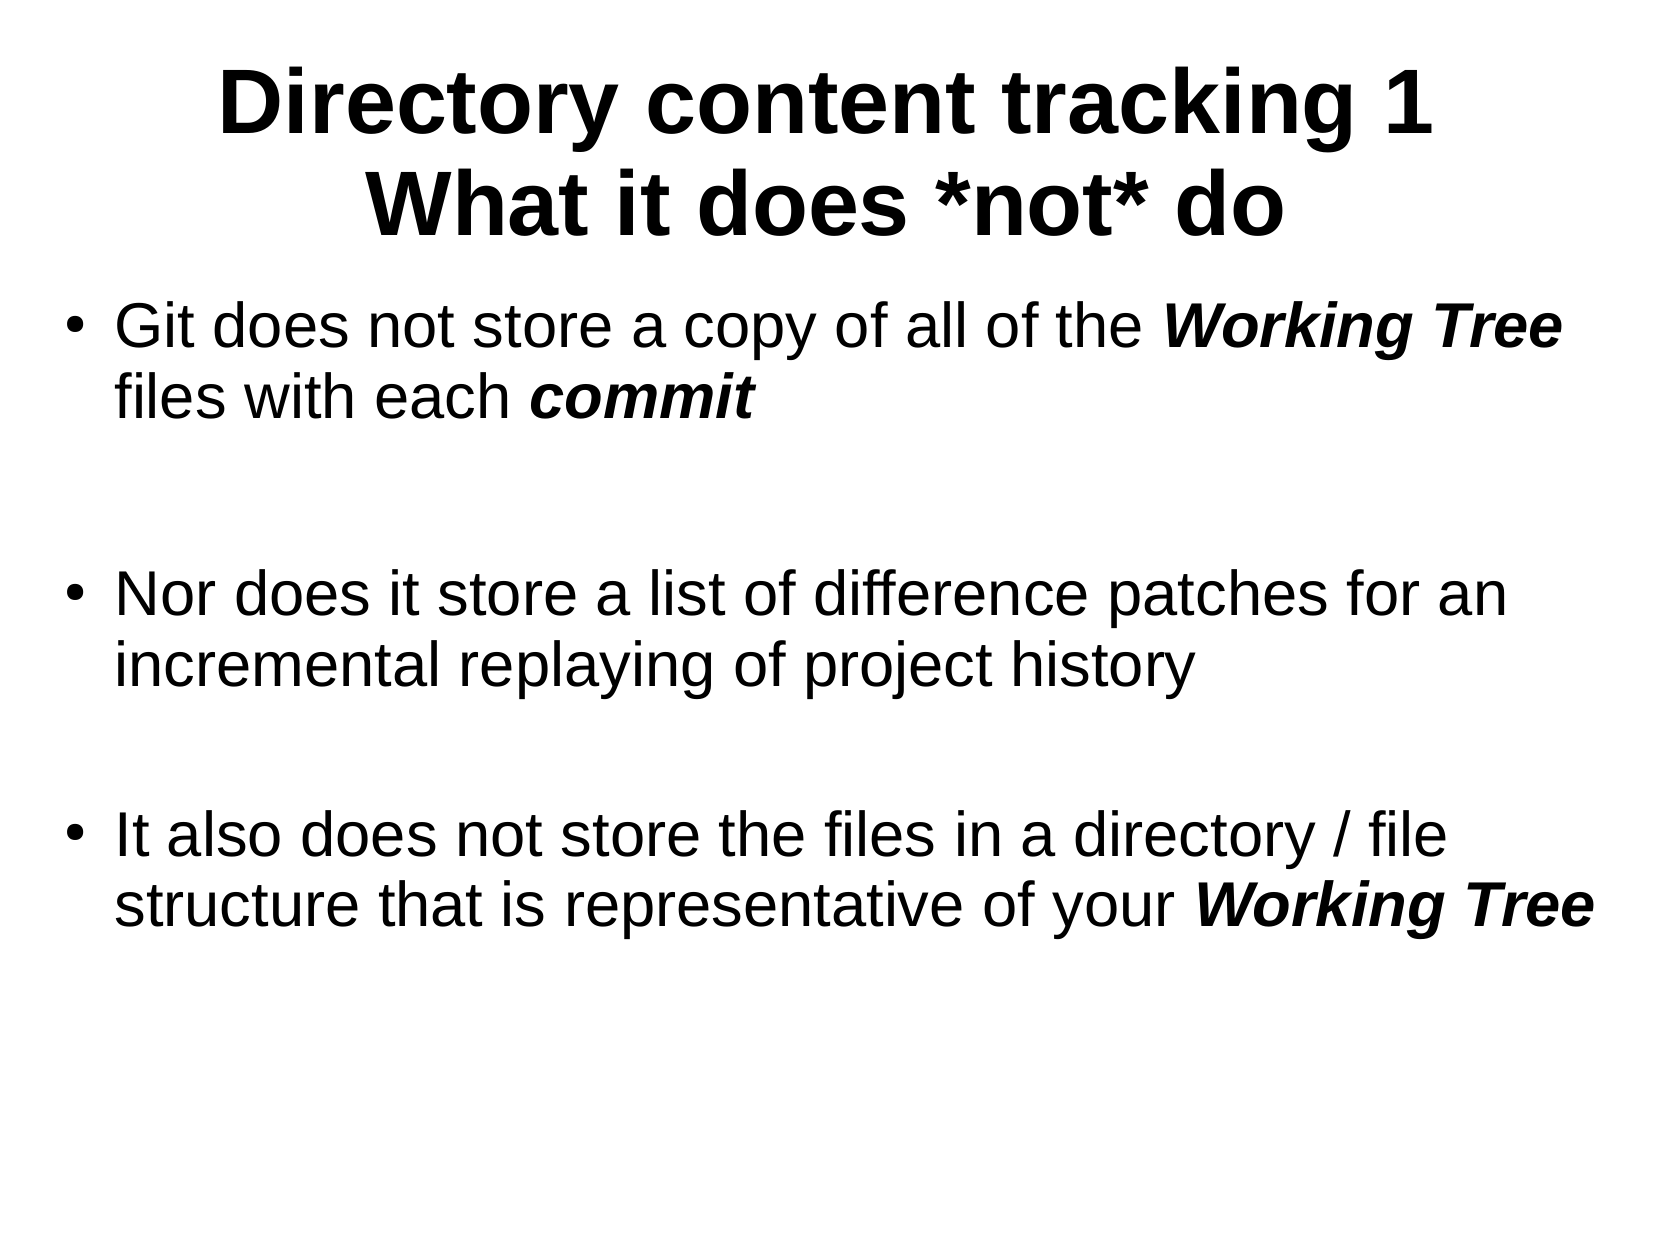

# Directory content tracking 1 What it does *not* do
Git does not store a copy of all of the Working Tree files with each commit
Nor does it store a list of difference patches for an incremental replaying of project history
It also does not store the files in a directory / file structure that is representative of your Working Tree